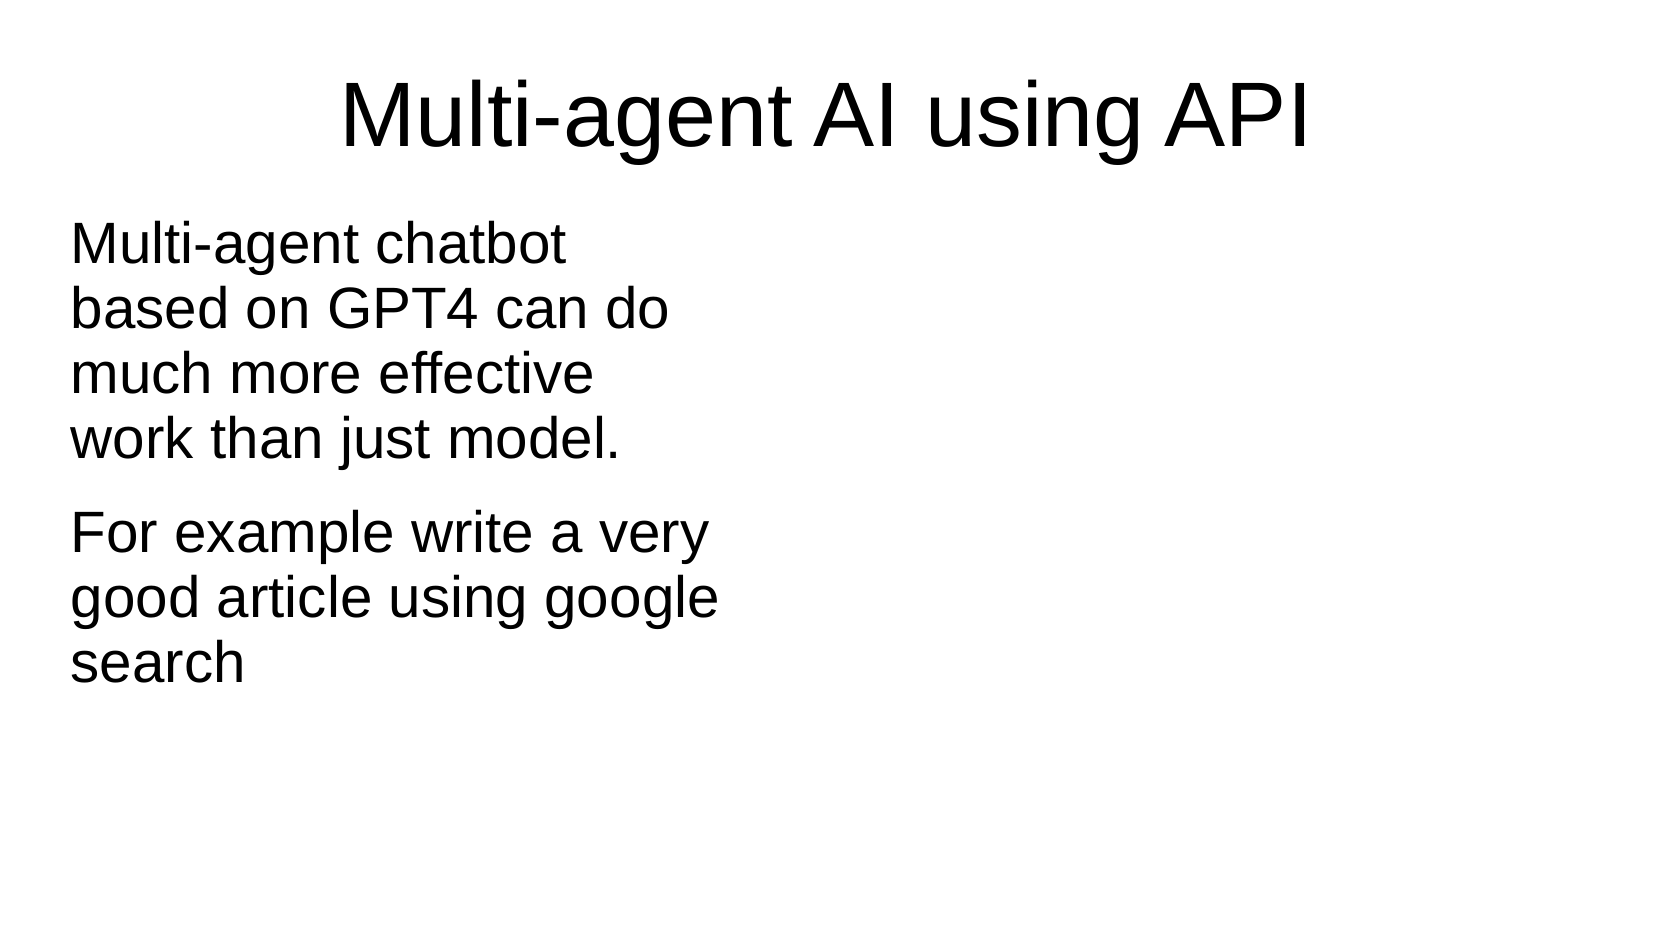

# Multi-agent AI using API
Multi-agent chatbot based on GPT4 can do much more effective work than just model.
For example write a very good article using google search